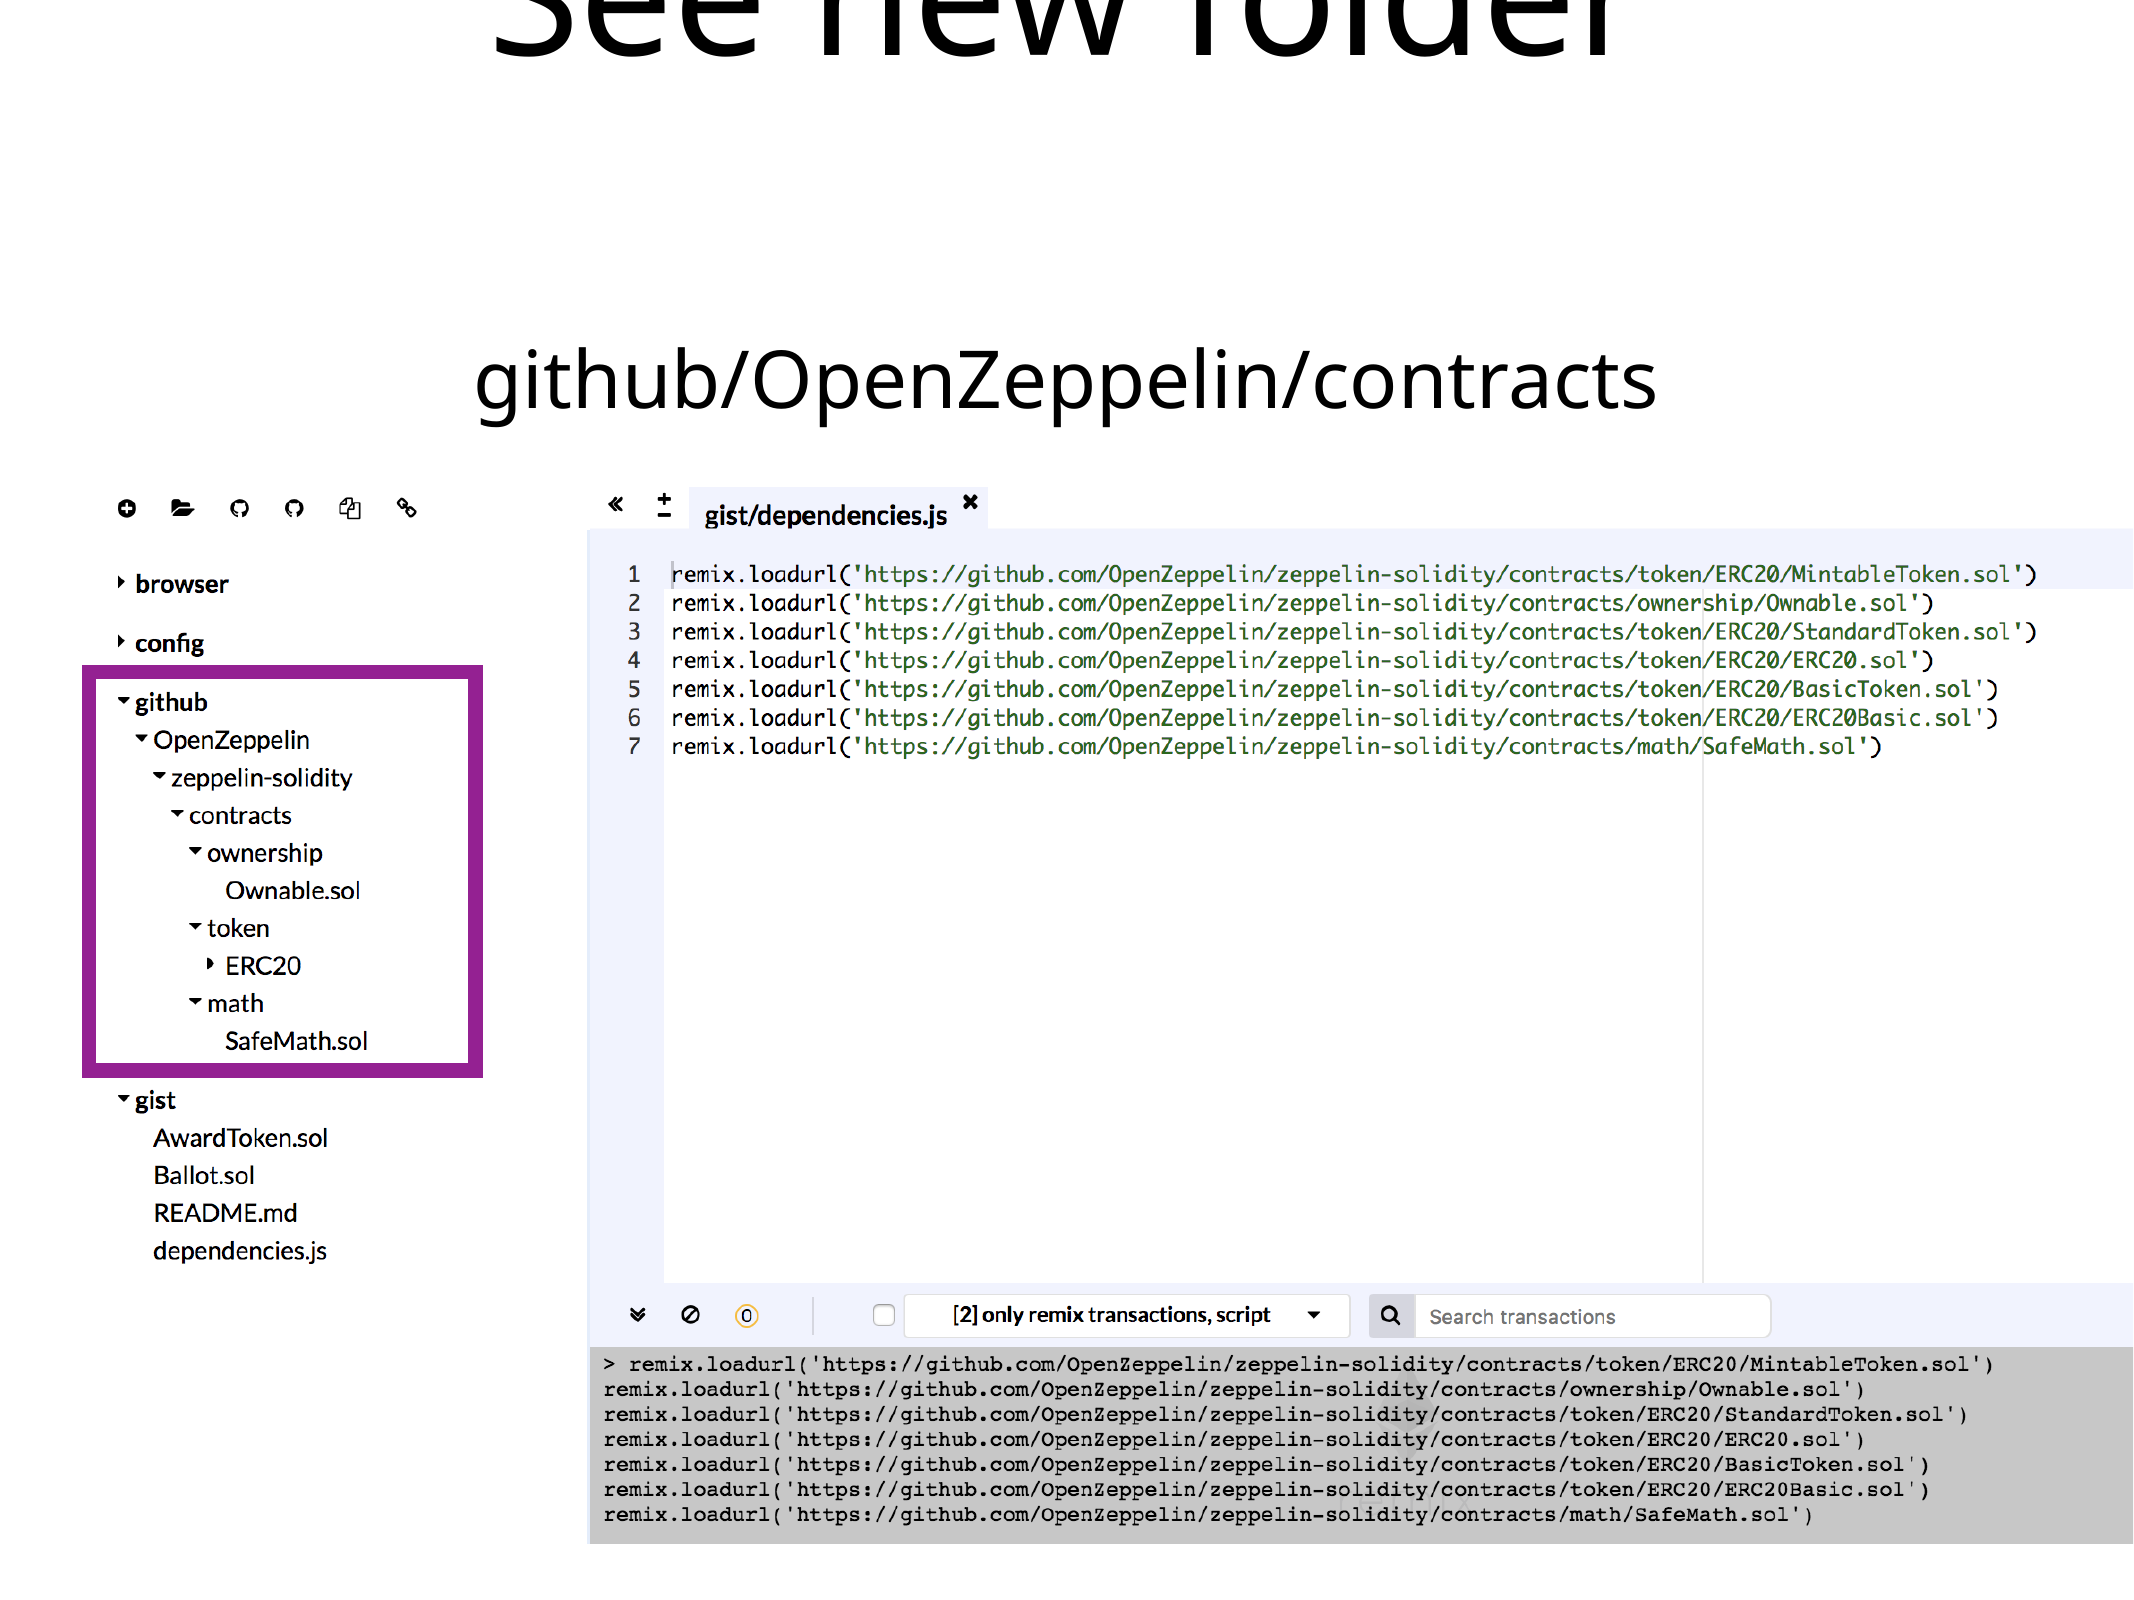

# See new folder
github/OpenZeppelin/contracts
( when dependencies.js is the active file )